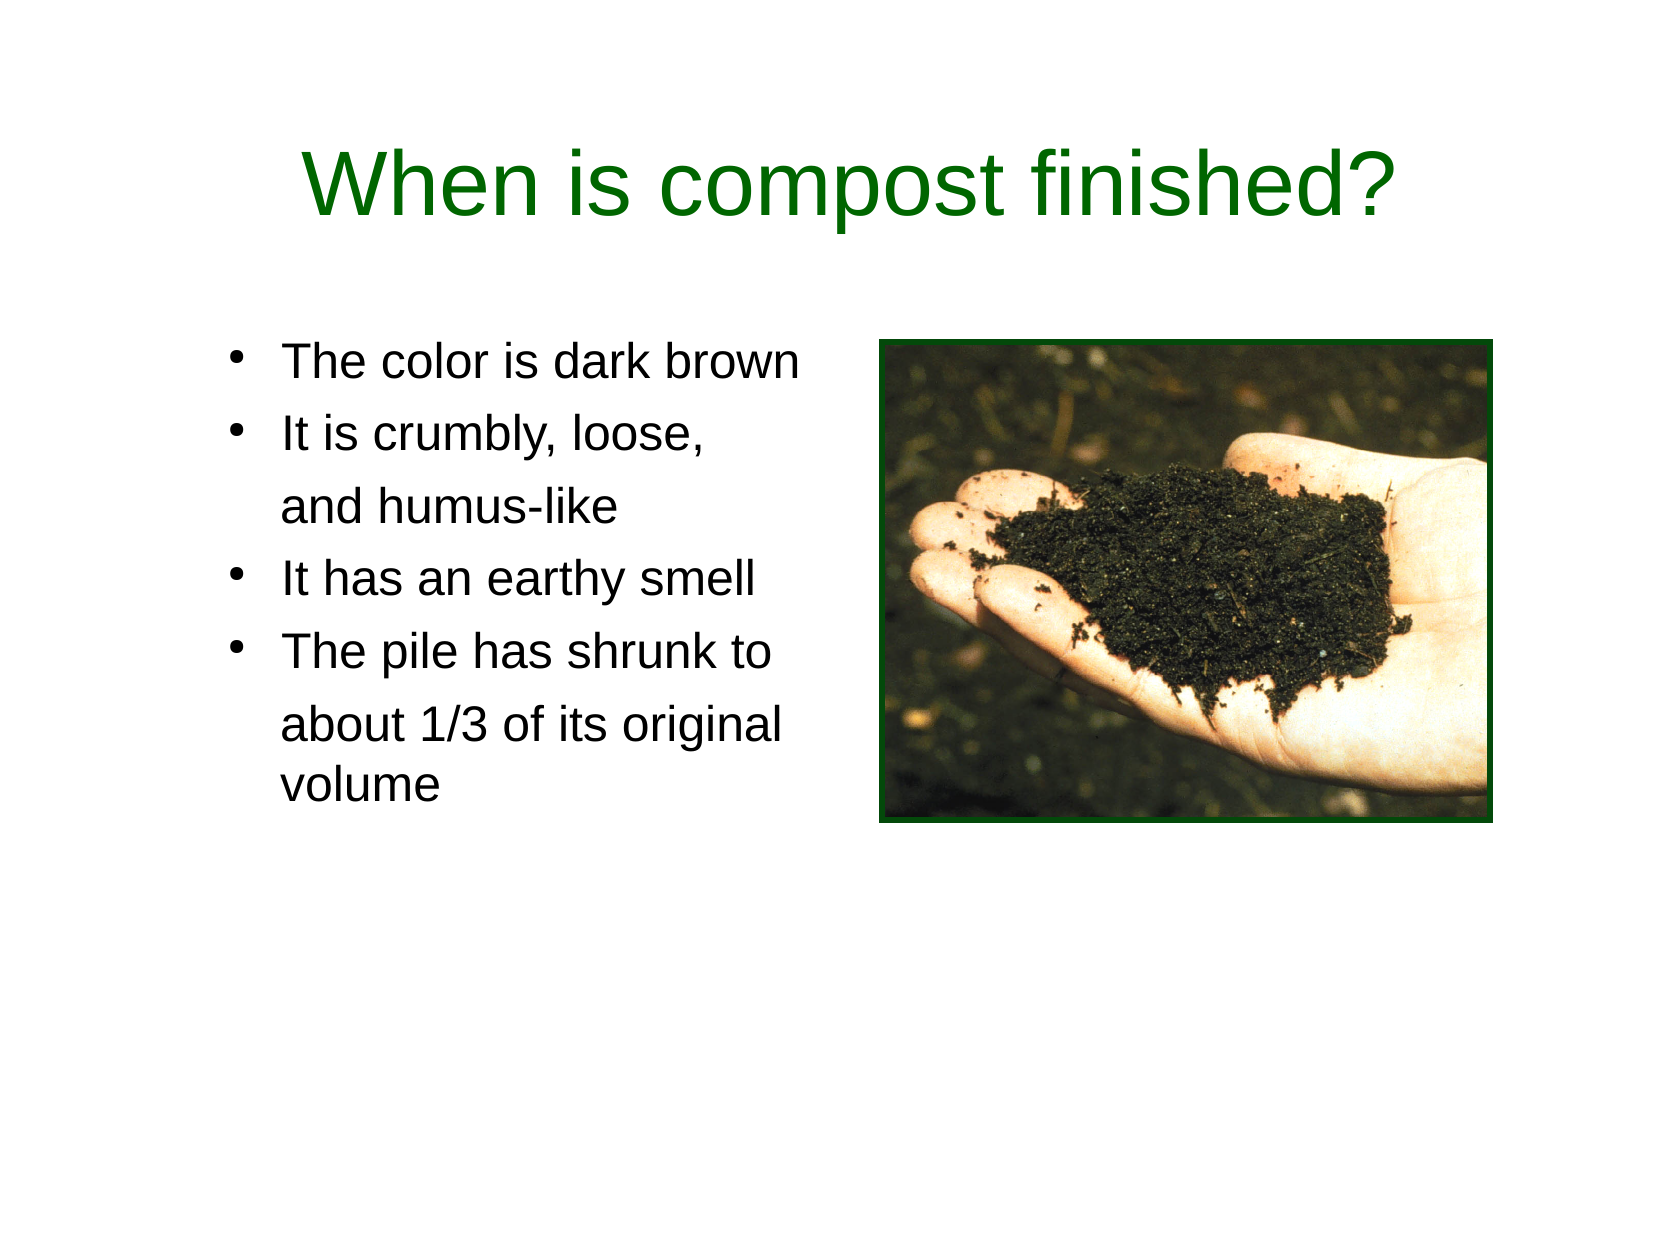

# When is compost finished?
The color is dark brown
It is crumbly, loose,
 and humus-like
It has an earthy smell
The pile has shrunk to
 about 1/3 of its original volume